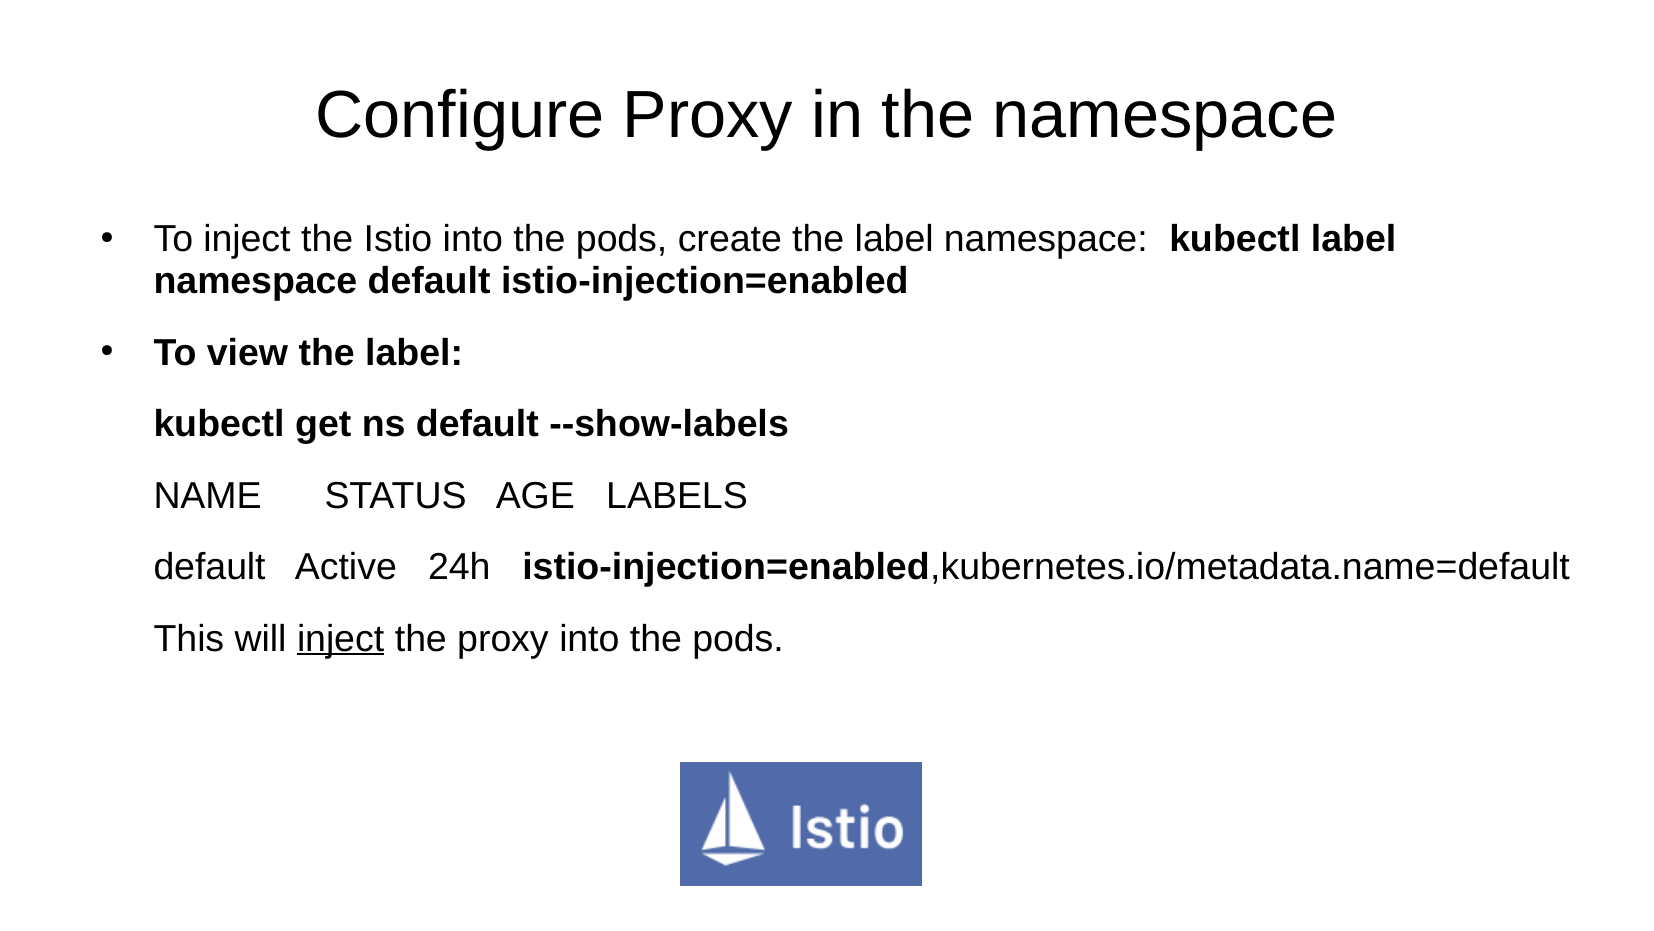

# Configure Proxy in the namespace
To inject the Istio into the pods, create the label namespace: kubectl label namespace default istio-injection=enabled
To view the label:
kubectl get ns default --show-labels
NAME STATUS AGE LABELS
default Active 24h istio-injection=enabled,kubernetes.io/metadata.name=default
This will inject the proxy into the pods.